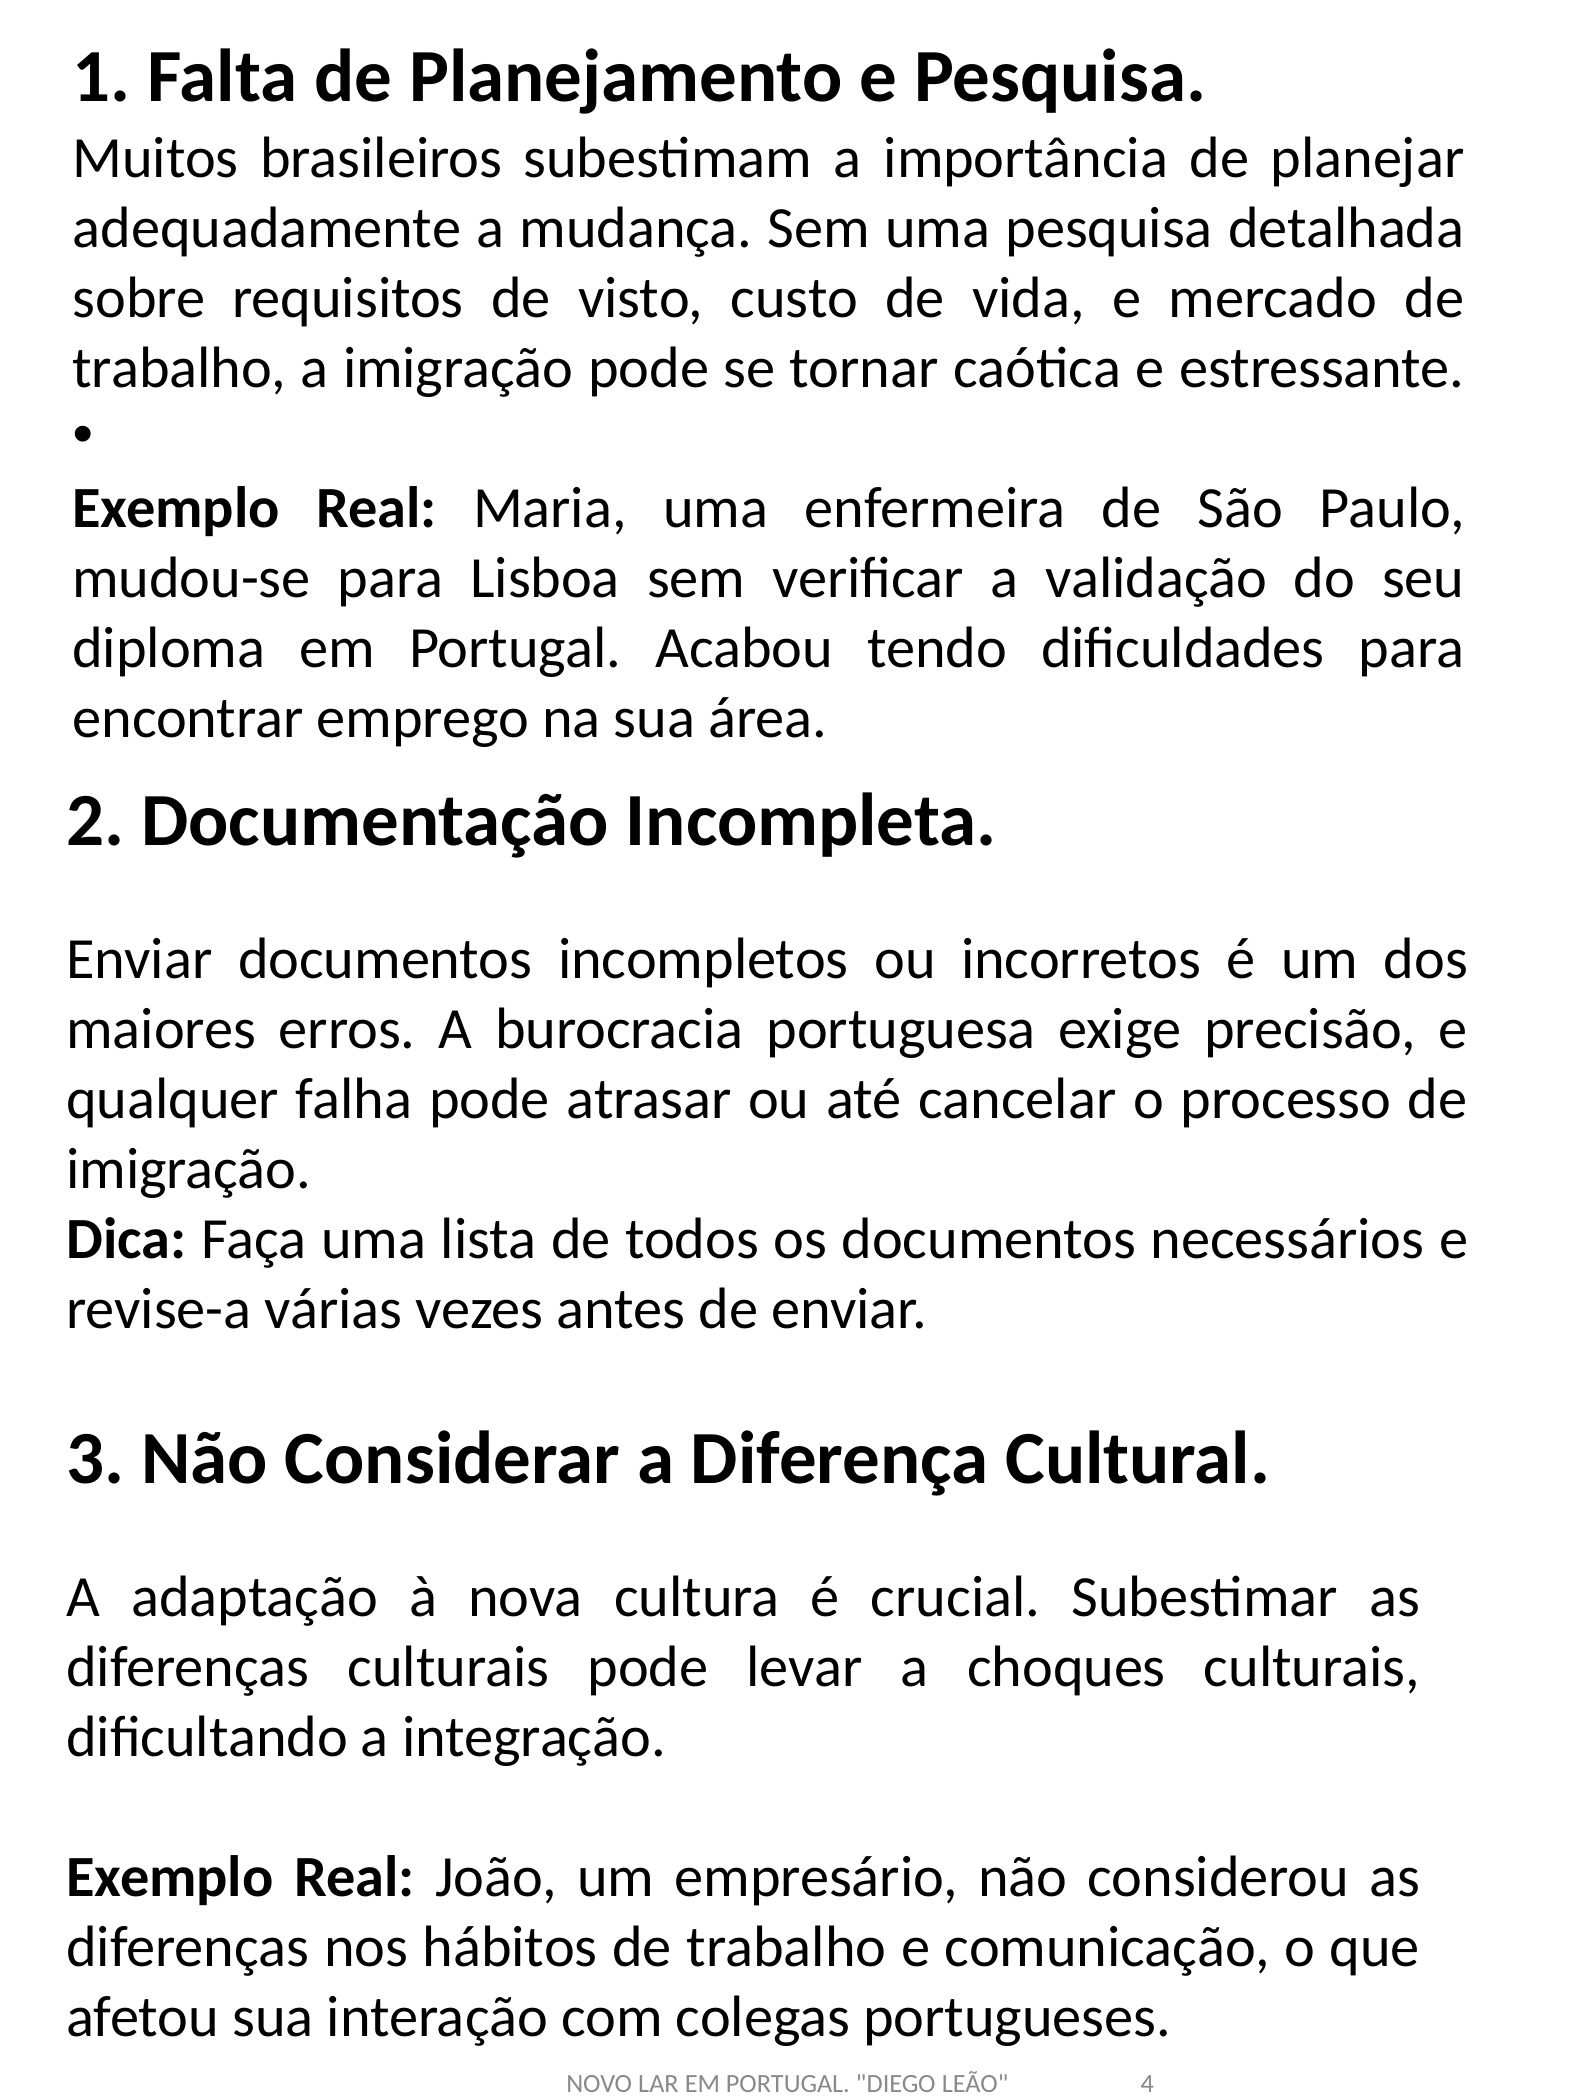

1. Falta de Planejamento e Pesquisa.
Muitos brasileiros subestimam a importância de planejar adequadamente a mudança. Sem uma pesquisa detalhada sobre requisitos de visto, custo de vida, e mercado de trabalho, a imigração pode se tornar caótica e estressante.
Exemplo Real: Maria, uma enfermeira de São Paulo, mudou-se para Lisboa sem verificar a validação do seu diploma em Portugal. Acabou tendo dificuldades para encontrar emprego na sua área.
2. Documentação Incompleta.
Enviar documentos incompletos ou incorretos é um dos maiores erros. A burocracia portuguesa exige precisão, e qualquer falha pode atrasar ou até cancelar o processo de imigração.
Dica: Faça uma lista de todos os documentos necessários e revise-a várias vezes antes de enviar.
3. Não Considerar a Diferença Cultural.
A adaptação à nova cultura é crucial. Subestimar as diferenças culturais pode levar a choques culturais, dificultando a integração.
Exemplo Real: João, um empresário, não considerou as diferenças nos hábitos de trabalho e comunicação, o que afetou sua interação com colegas portugueses.
NOVO LAR EM PORTUGAL. "DIEGO LEÃO"